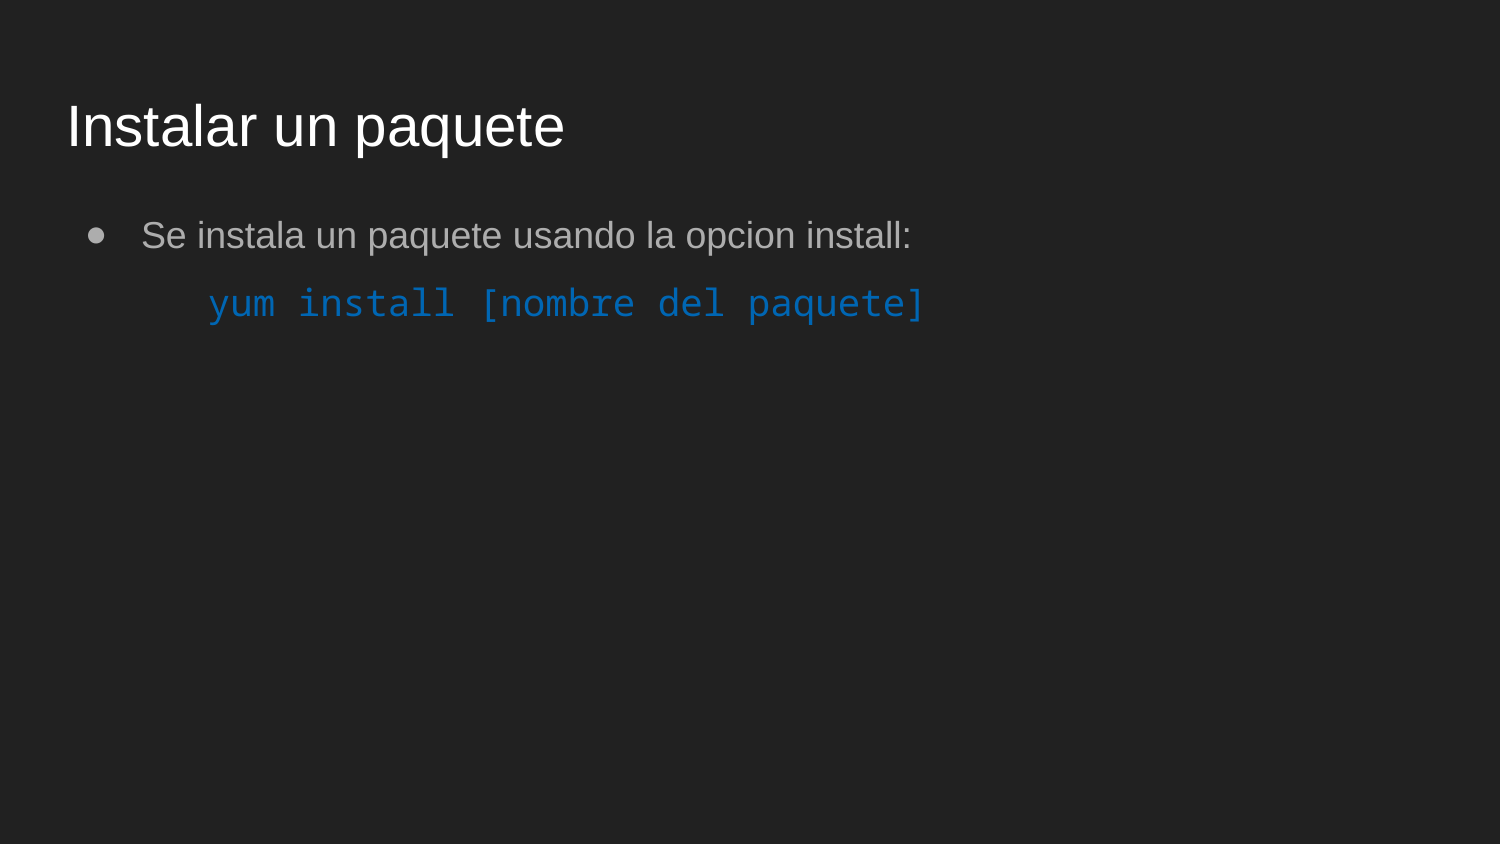

# Instalar un paquete
Se instala un paquete usando la opcion install:
yum install [nombre del paquete]